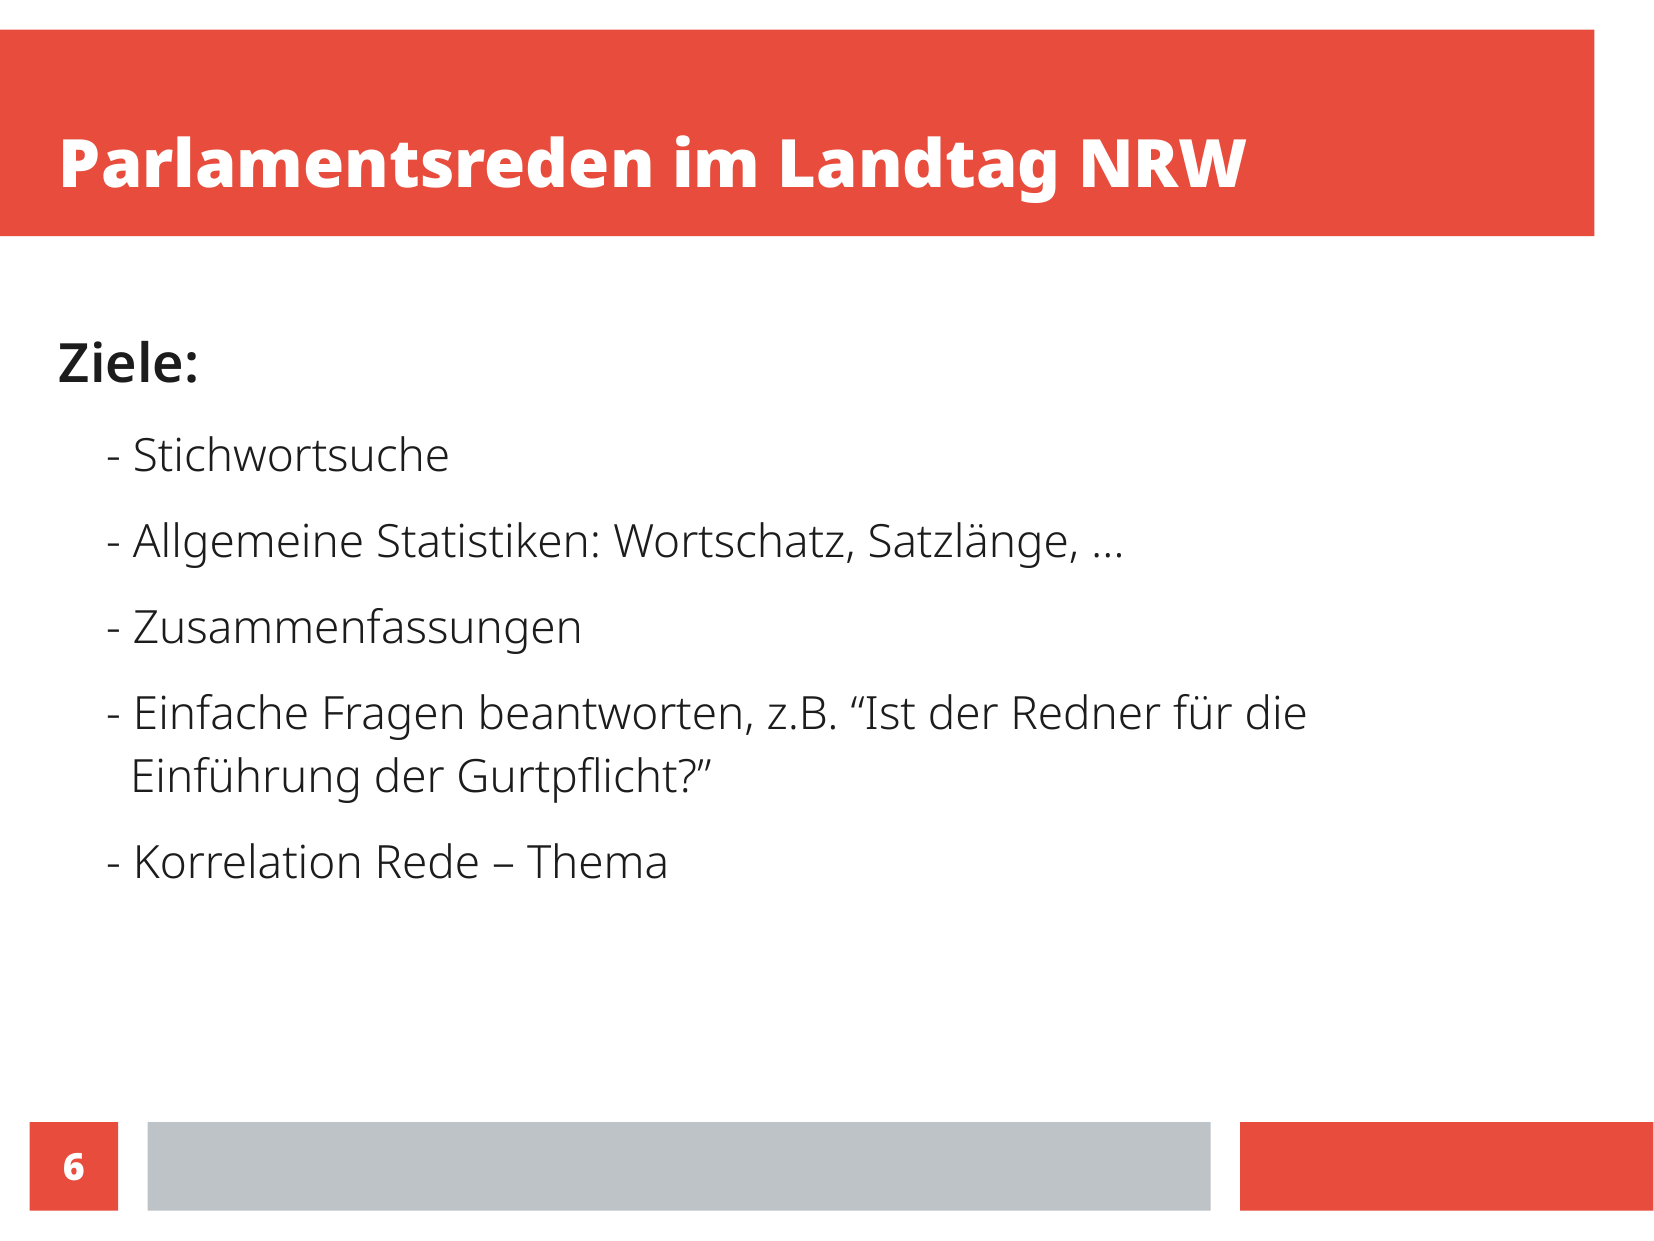

# Parlamentsreden im Landtag NRW
Ziele:
- Stichwortsuche
- Allgemeine Statistiken: Wortschatz, Satzlänge, …
- Zusammenfassungen
- Einfache Fragen beantworten, z.B. “Ist der Redner für die
 Einführung der Gurtpflicht?”
- Korrelation Rede – Thema
6